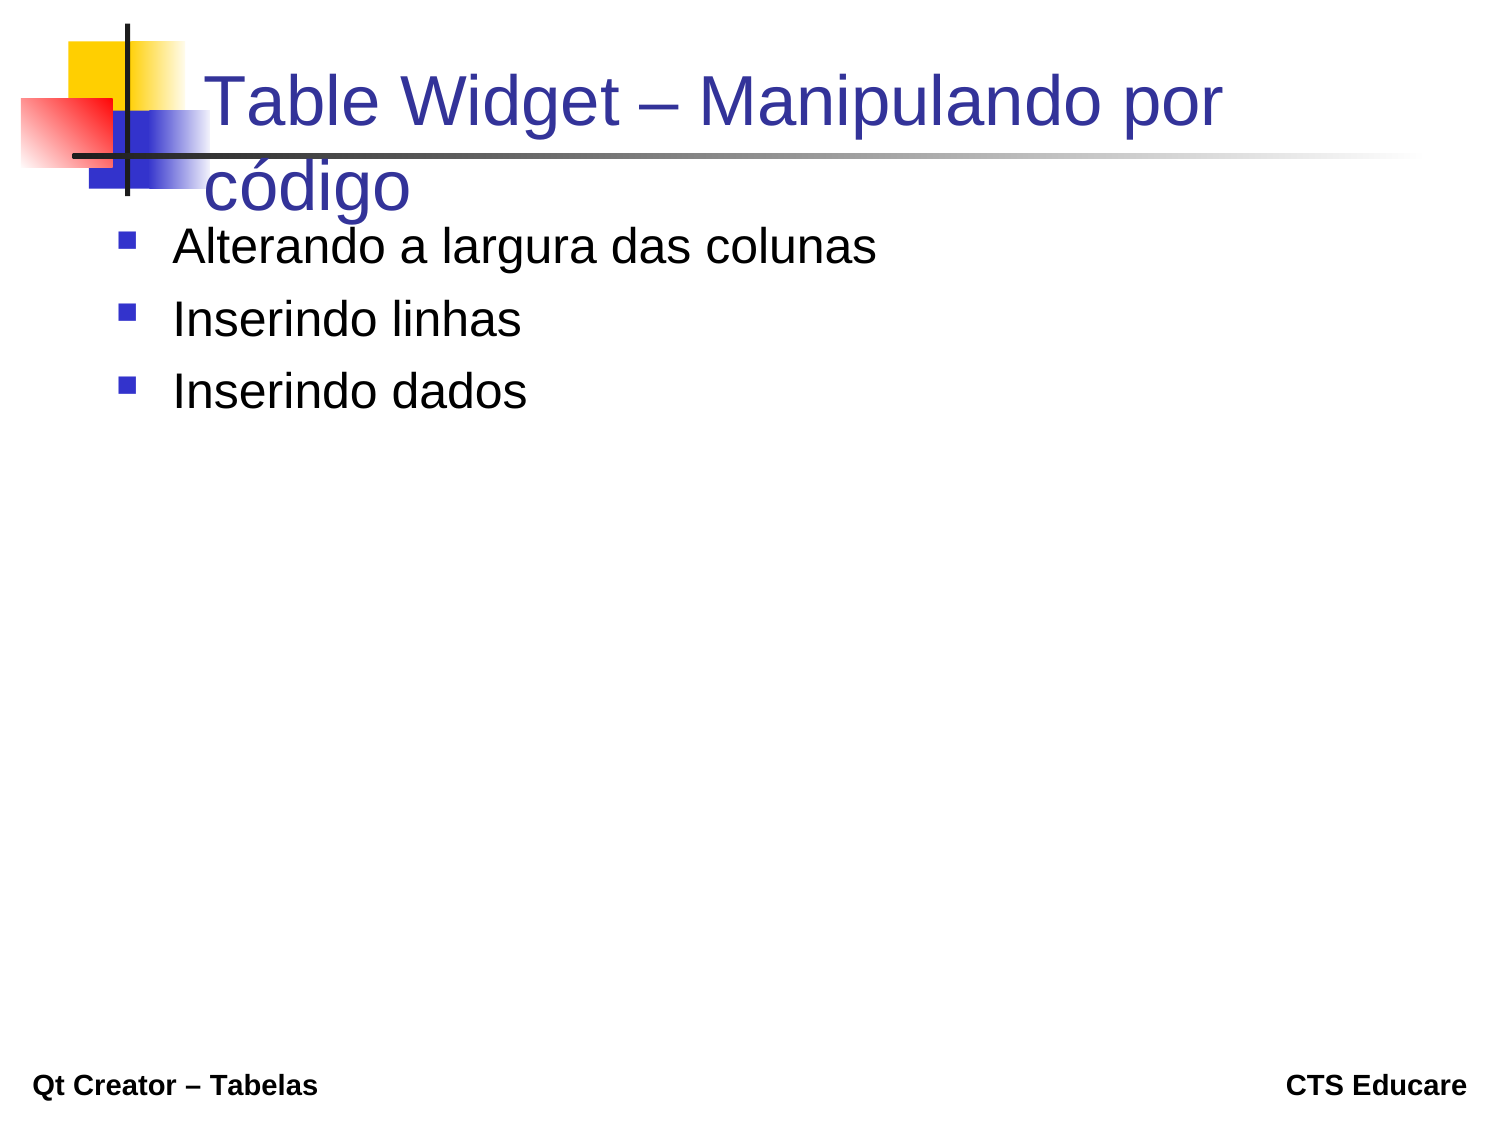

# Table Widget – Manipulando por código
Alterando a largura das colunas
Inserindo linhas
Inserindo dados